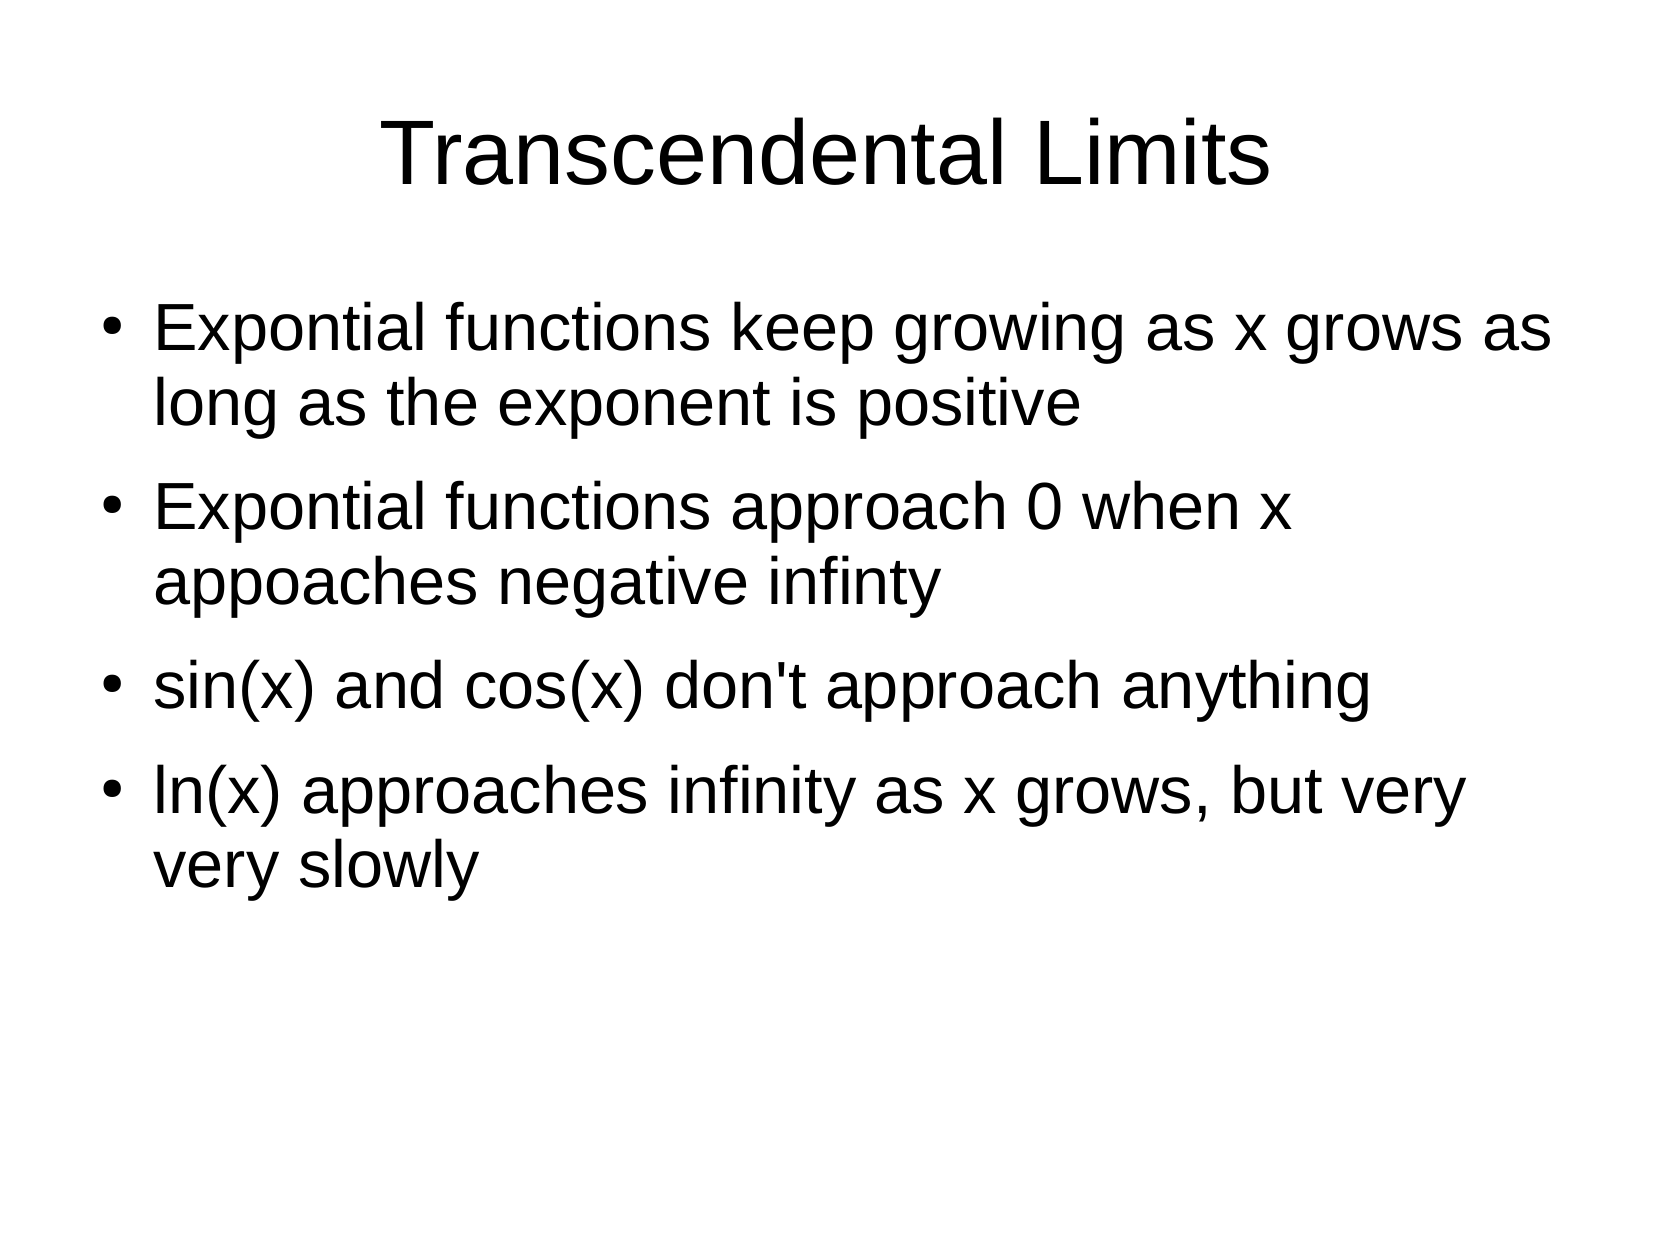

# Transcendental Limits
Expontial functions keep growing as x grows as long as the exponent is positive
Expontial functions approach 0 when x appoaches negative infinty
sin(x) and cos(x) don't approach anything
ln(x) approaches infinity as x grows, but very very slowly